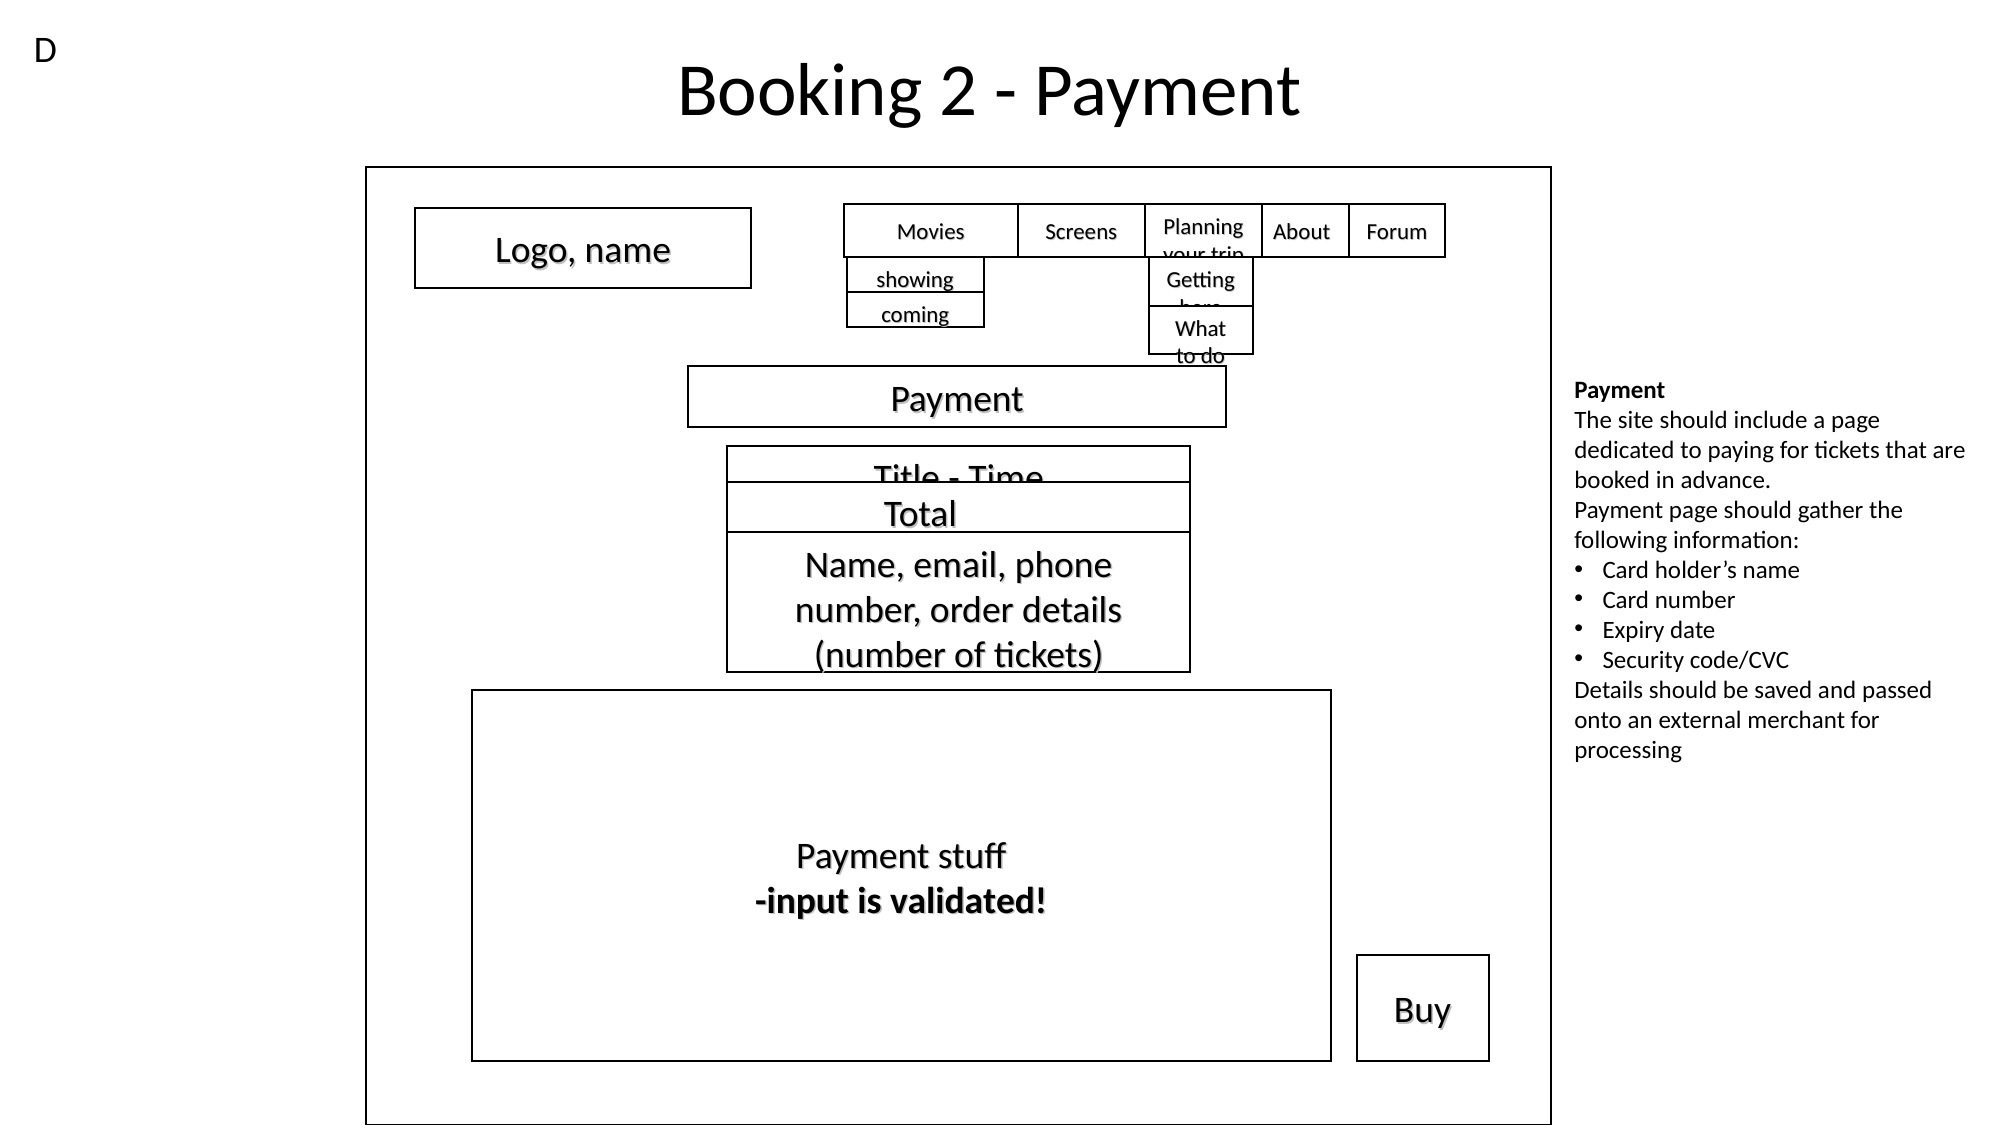

D
Booking 2 - Payment
Movies
Screens
Planning your trip
About
Forum
Logo, name
showing
Getting here
coming
What to do
Payment
Payment
The site should include a page dedicated to paying for tickets that are booked in advance.
Payment page should gather the following information:
Card holder’s name
Card number
Expiry date
Security code/CVC
Details should be saved and passed onto an external merchant for processing
Title - Time
Total
Name, email, phone number, order details (number of tickets)
Payment stuff
-input is validated!
Buy